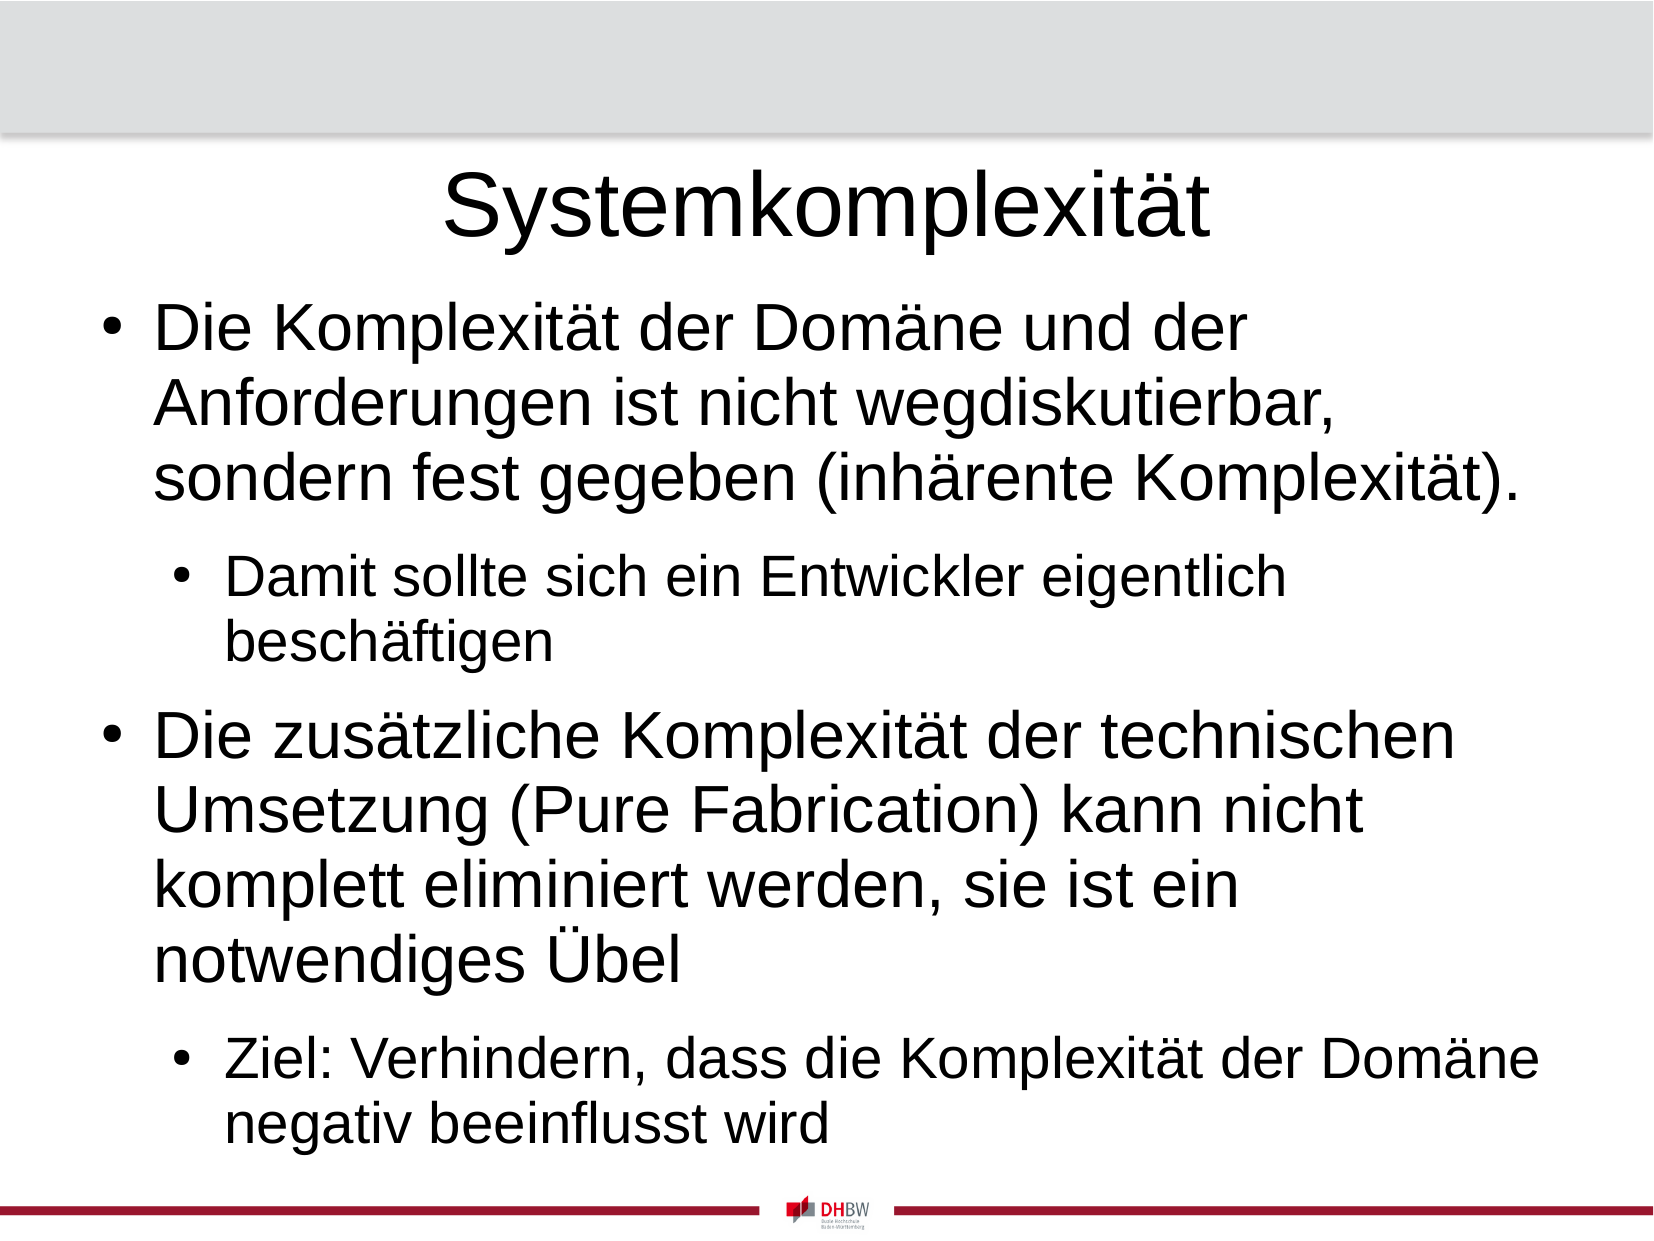

# Systemkomplexität
Die Komplexität der Domäne und der Anforderungen ist nicht wegdiskutierbar, sondern fest gegeben (inhärente Komplexität).
Damit sollte sich ein Entwickler eigentlich beschäftigen
Die zusätzliche Komplexität der technischen Umsetzung (Pure Fabrication) kann nicht komplett eliminiert werden, sie ist ein notwendiges Übel
Ziel: Verhindern, dass die Komplexität der Domäne negativ beeinflusst wird